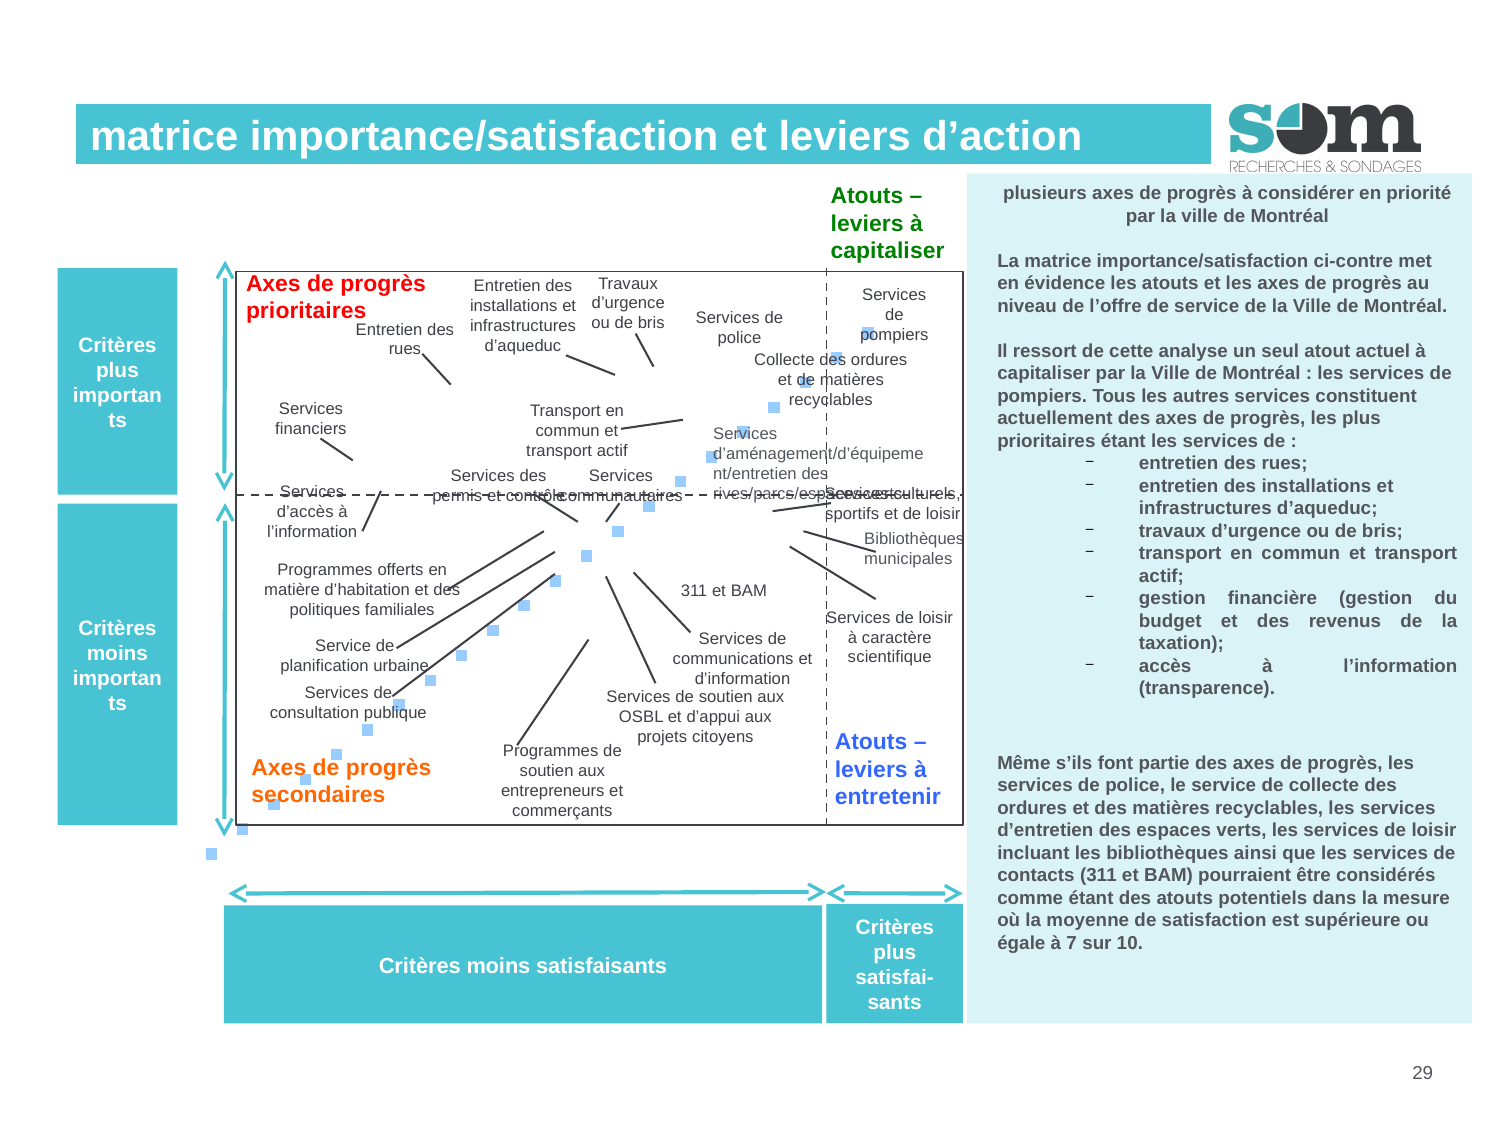

matrice importance/satisfaction et leviers d’action
Atouts – leviers à capitaliser
# plusieurs axes de progrès à considérer en priorité par la ville de Montréal
La matrice importance/satisfaction ci-contre met en évidence les atouts et les axes de progrès au niveau de l’offre de service de la Ville de Montréal.
Il ressort de cette analyse un seul atout actuel à capitaliser par la Ville de Montréal : les services de pompiers. Tous les autres services constituent actuellement des axes de progrès, les plus prioritaires étant les services de :
entretien des rues;
entretien des installations et infrastructures d’aqueduc;
travaux d’urgence ou de bris;
transport en commun et transport actif;
gestion financière (gestion du budget et des revenus de la taxation);
accès à l’information (transparence).
Même s’ils font partie des axes de progrès, les services de police, le service de collecte des ordures et des matières recyclables, les services d’entretien des espaces verts, les services de loisir incluant les bibliothèques ainsi que les services de contacts (311 et BAM) pourraient être considérés comme étant des atouts potentiels dans la mesure où la moyenne de satisfaction est supérieure ou égale à 7 sur 10.
### Chart
| Category | |
|---|---|Travaux d’urgence ou de bris
Entretien des installations et infrastructures d’aqueduc
Services de pompiers
Services de police
Entretien des rues
Collecte des ordures et de matières recyclables
Services financiers
Transport en commun et transport actif
Services d’aménagement/d’équipement/entretien des rives/parcs/espaces verts
Services des permis et contrôle
Services communautaires
Services d’accès à l’information
Services culturels, sportifs et de loisir
Bibliothèques municipales
Programmes offerts en matière d’habitation et des politiques familiales
311 et BAM
Services de loisir à caractère scientifique
Services de communications et d’information
Service de planification urbaine
Services de consultation publique
Services de soutien aux OSBL et d’appui aux projets citoyens
Programmes de soutien aux entrepreneurs et commerçants
Axes de progrès prioritaires
Critères plus importants
Critères moins importants
Atouts – leviers à entretenir
Axes de progrès secondaires
Critères plus satisfai-sants
Critères moins satisfaisants